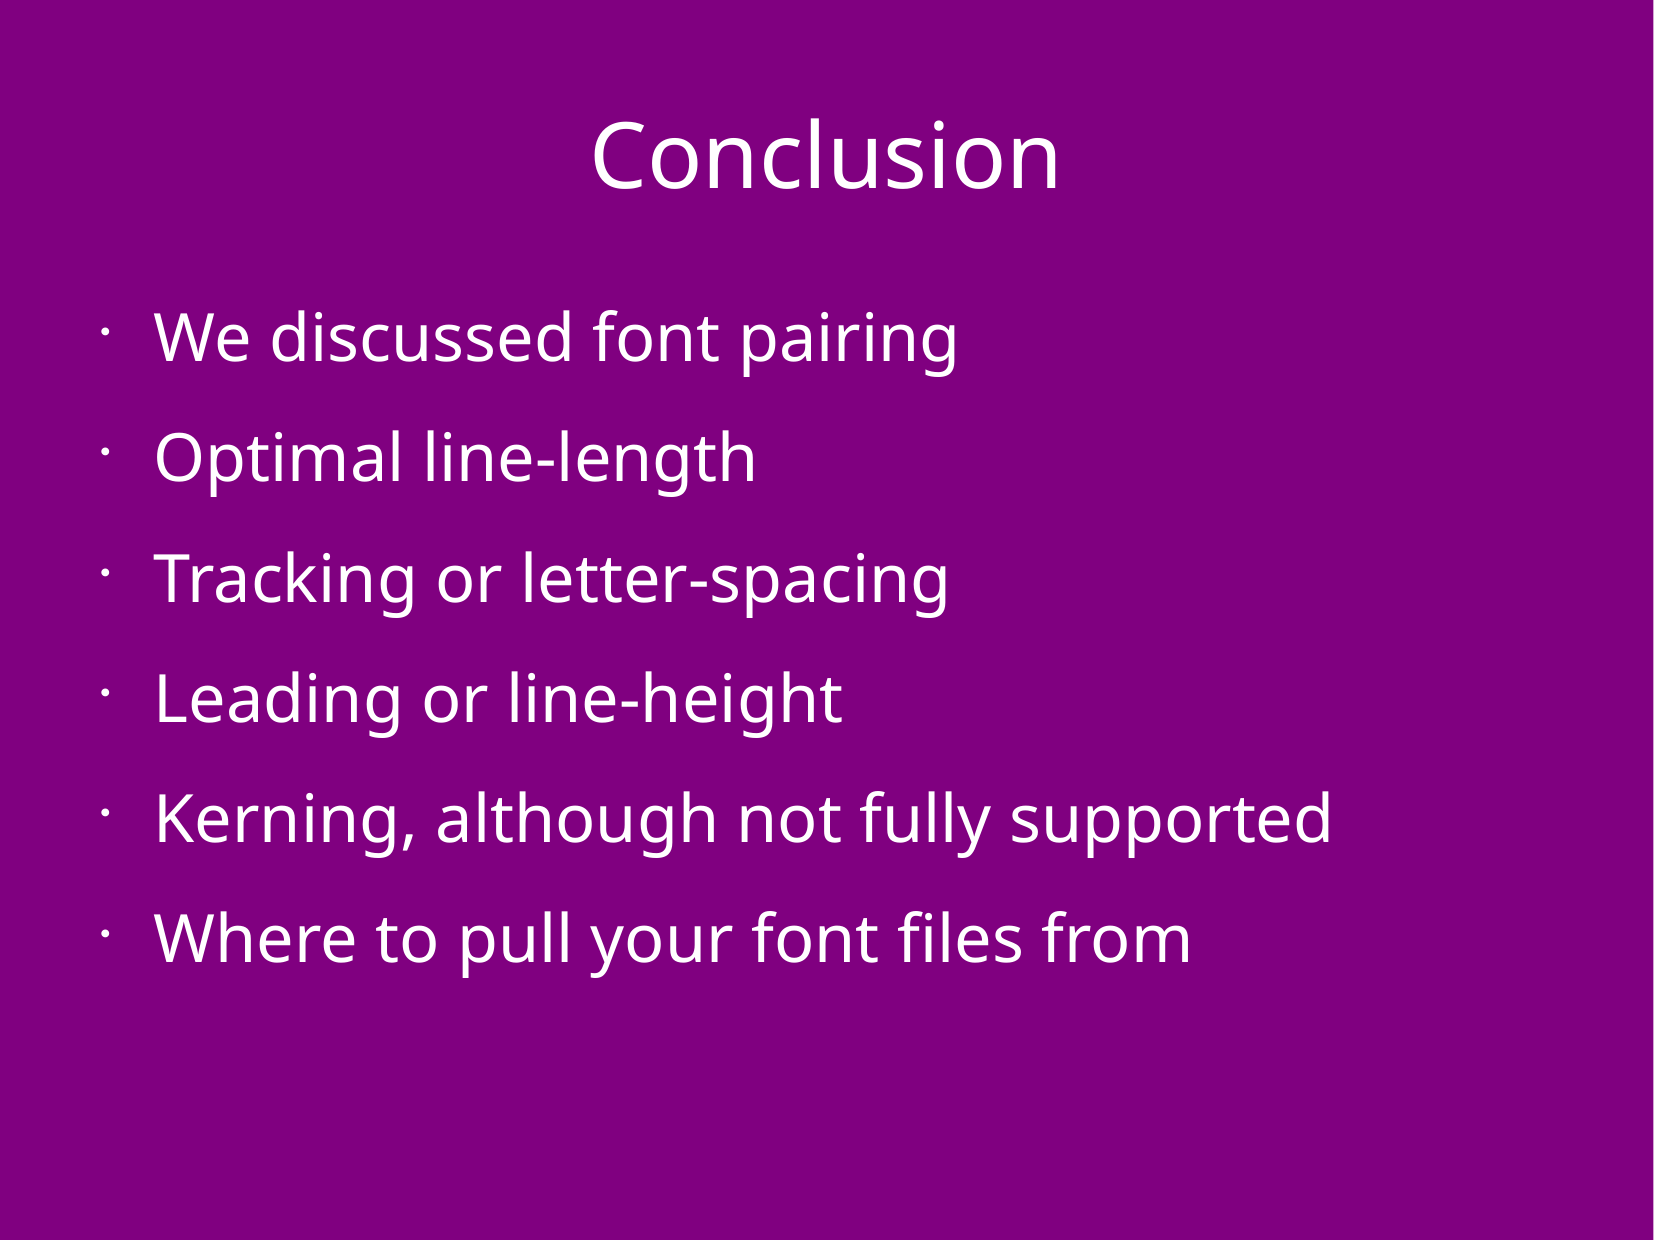

# Conclusion
We discussed font pairing
Optimal line-length
Tracking or letter-spacing
Leading or line-height
Kerning, although not fully supported
Where to pull your font files from